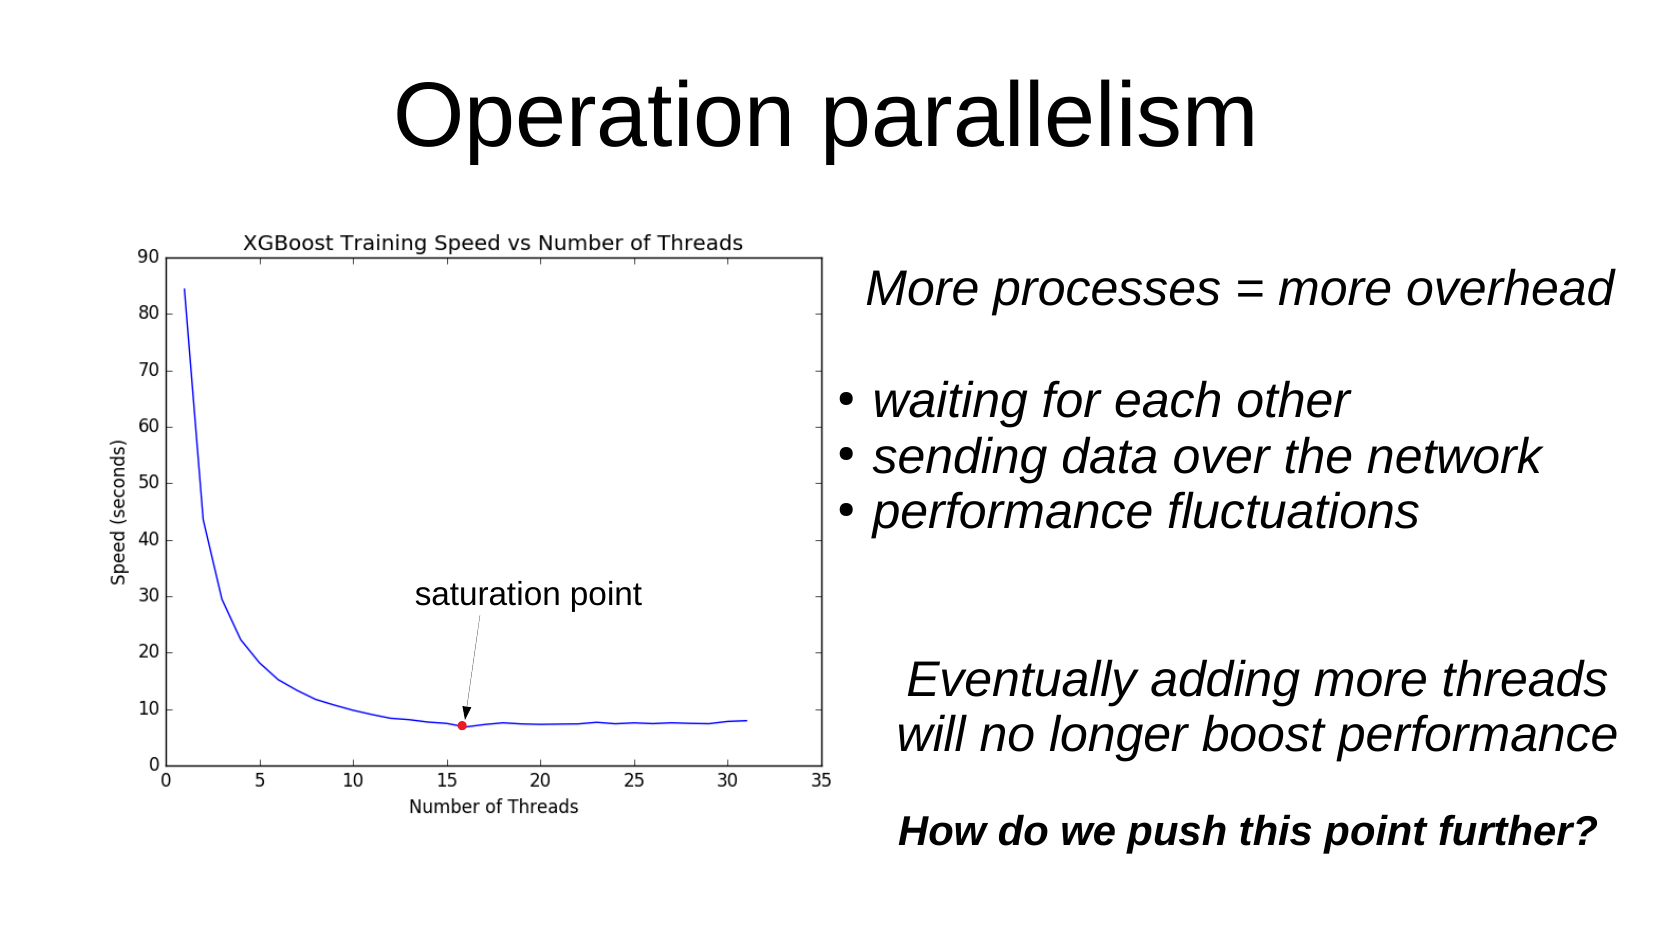

# Operation parallelism
More processes = more overhead
waiting for each other
sending data over the network
performance fluctuations
Eventually adding more threads
will no longer boost performance
saturation point
How do we push this point further?